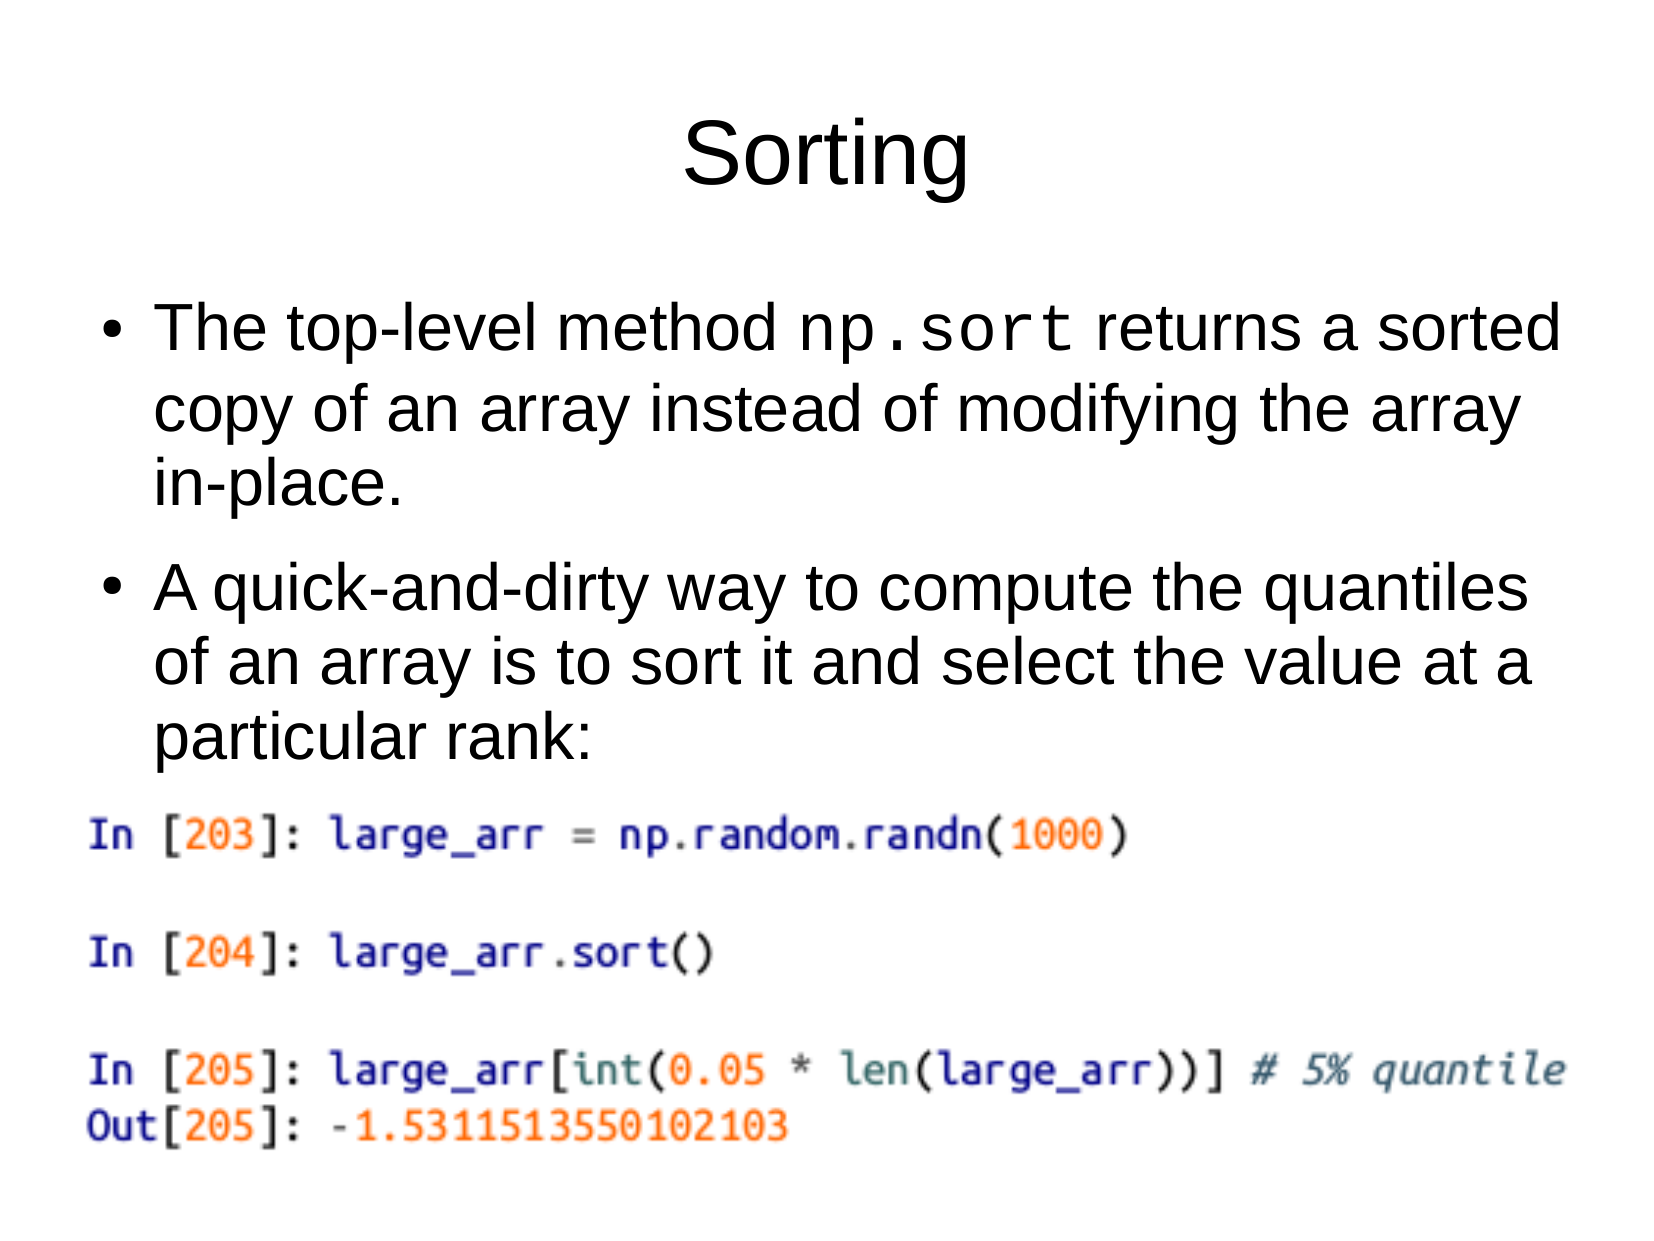

# Sorting
The top-level method np.sort returns a sorted copy of an array instead of modifying the array in-place.
A quick-and-dirty way to compute the quantiles of an array is to sort it and select the value at a particular rank: